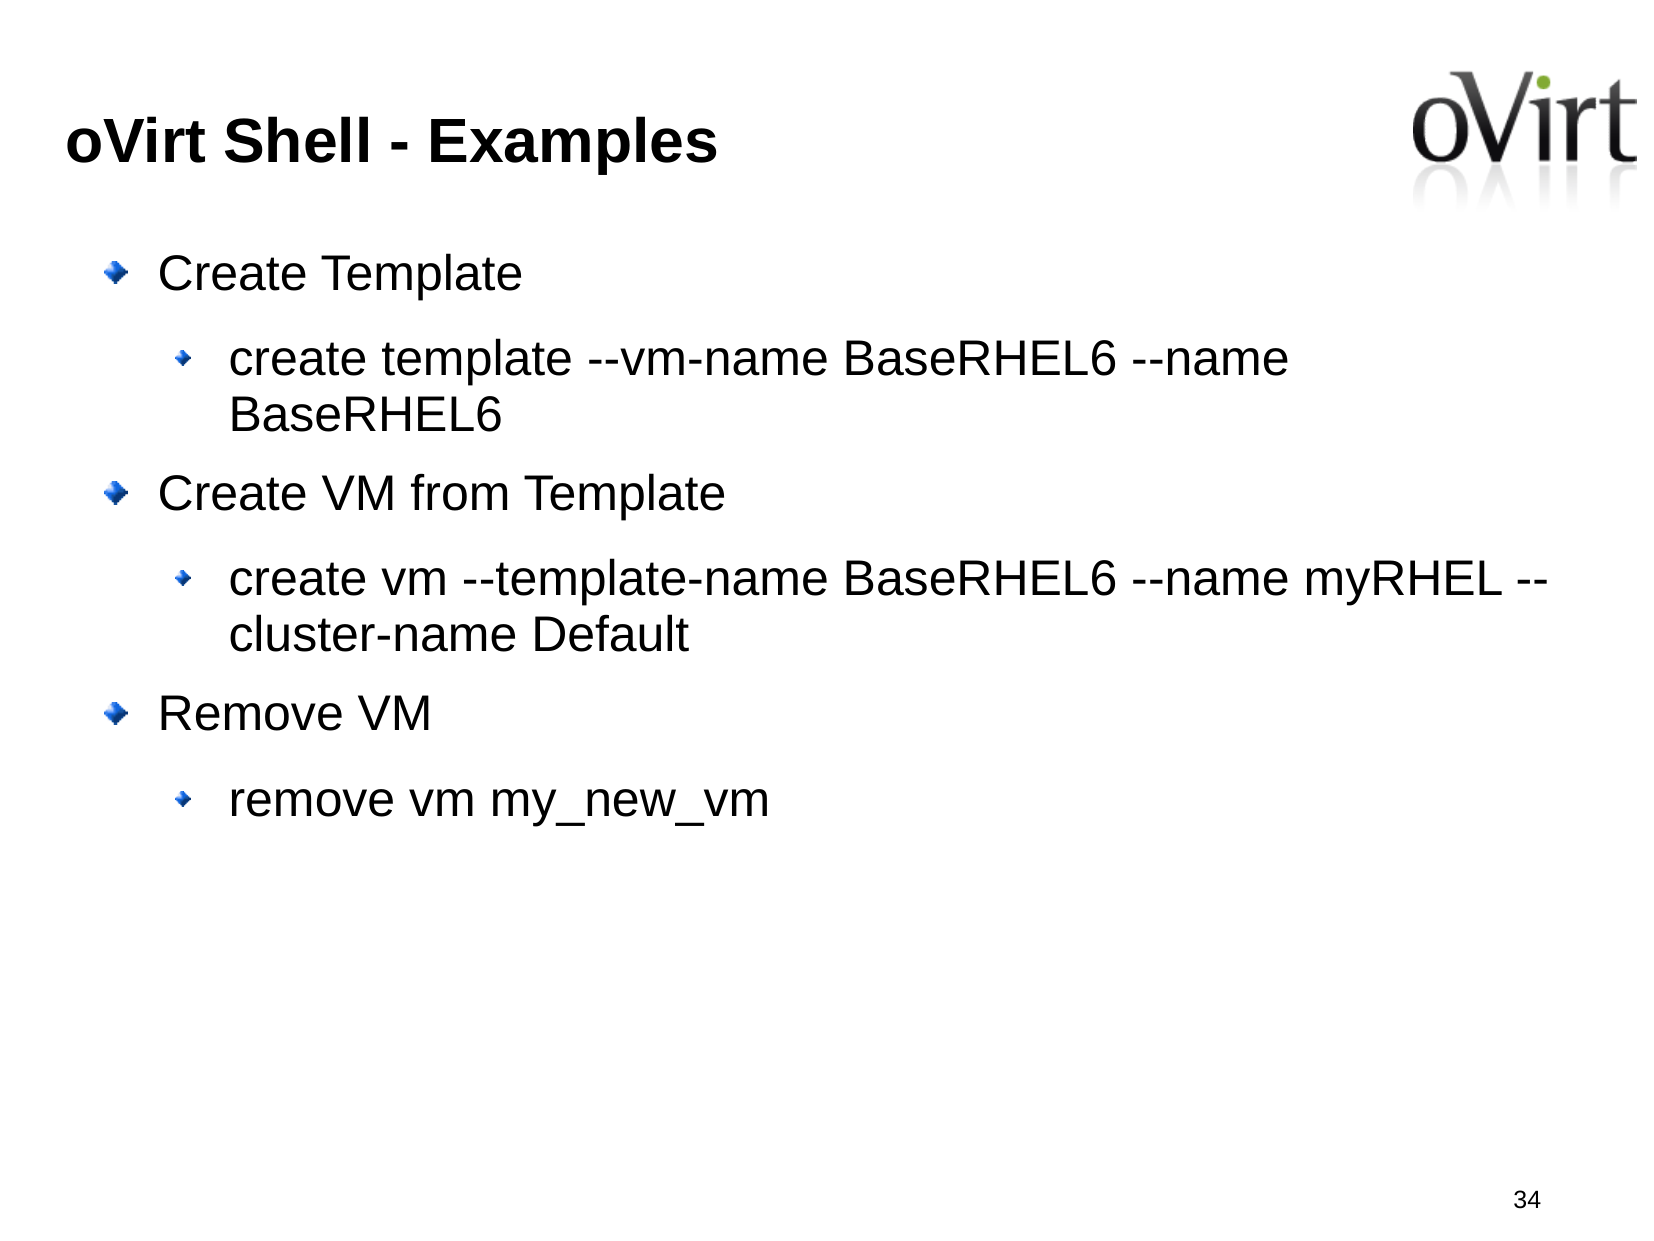

oVirt Shell - Examples
# Create Template
create template --vm-name BaseRHEL6 --name BaseRHEL6
Create VM from Template
create vm --template-name BaseRHEL6 --name myRHEL --cluster-name Default
Remove VM
remove vm my_new_vm